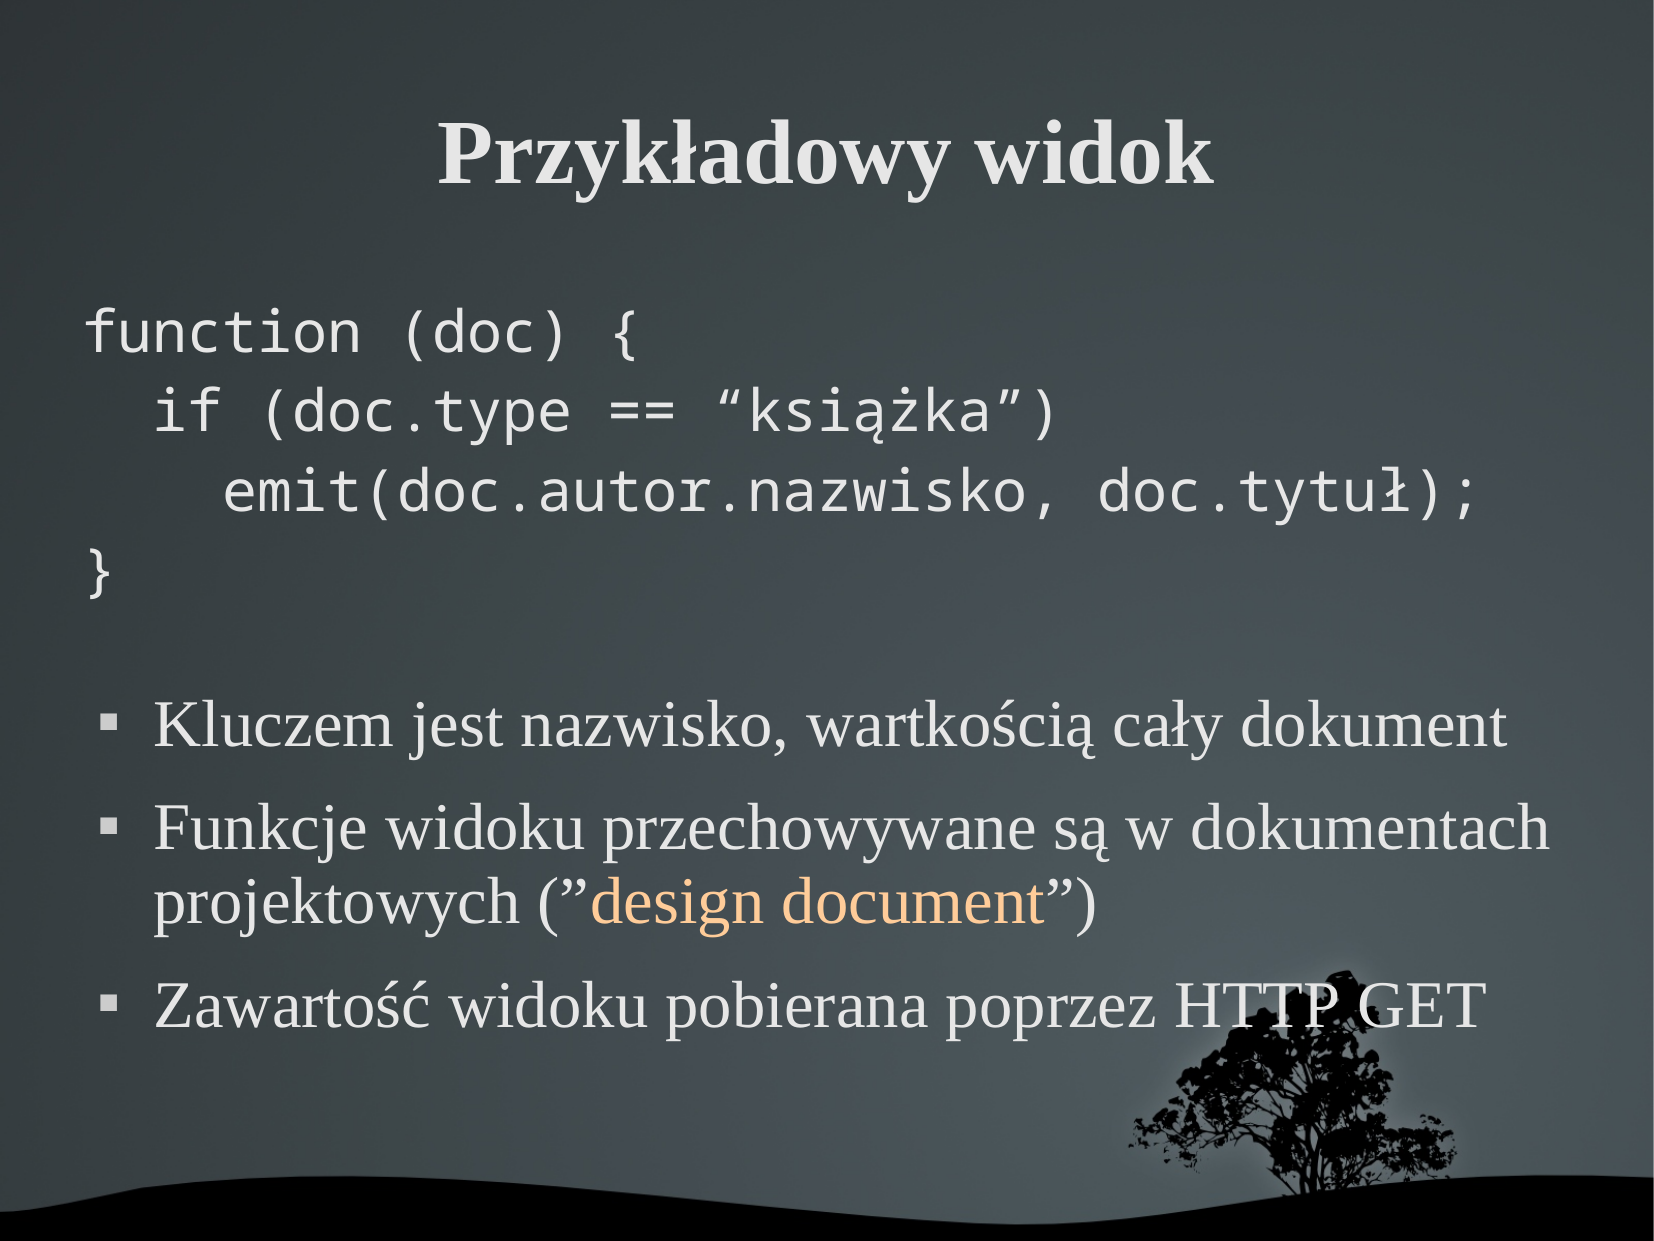

# Przykładowy widok
function (doc) {
 if (doc.type == “książka”)
 emit(doc.autor.nazwisko, doc.tytuł);
}
Kluczem jest nazwisko, wartkością cały dokument
Funkcje widoku przechowywane są w dokumentach projektowych (”design document”)
Zawartość widoku pobierana poprzez HTTP GET